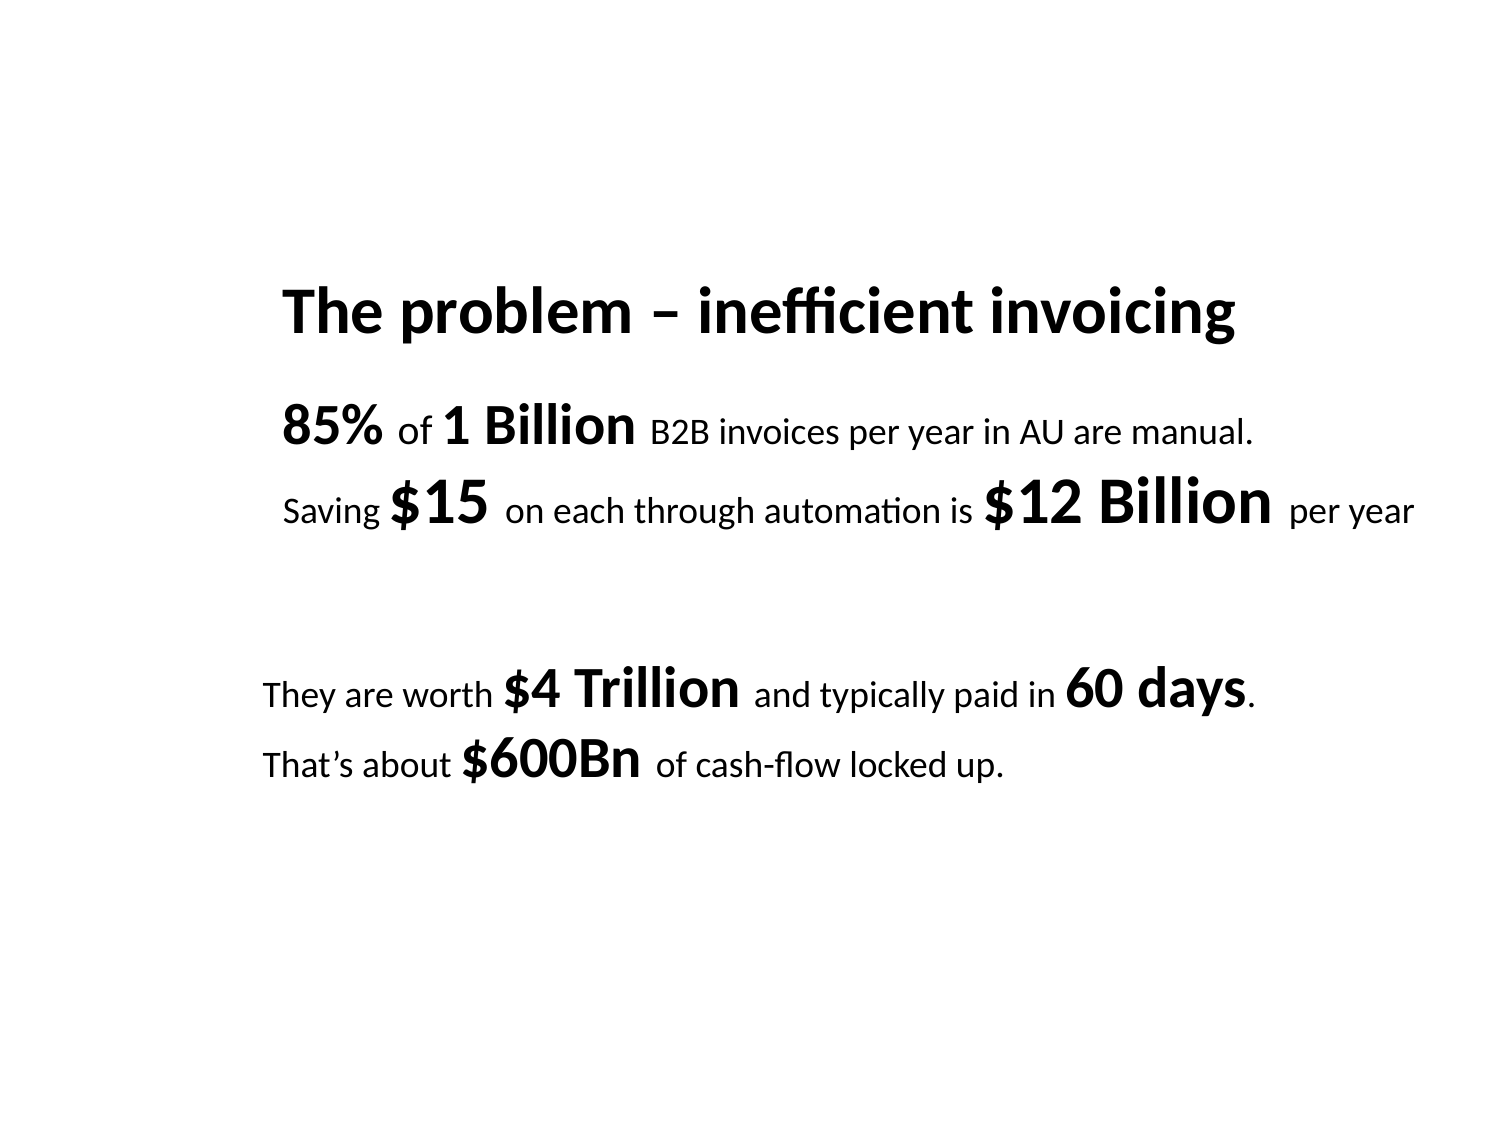

The problem – inefficient invoicing
85% of 1 Billion B2B invoices per year in AU are manual.
Saving $15 on each through automation is $12 Billion per year
They are worth $4 Trillion and typically paid in 60 days.
That’s about $600Bn of cash-flow locked up.